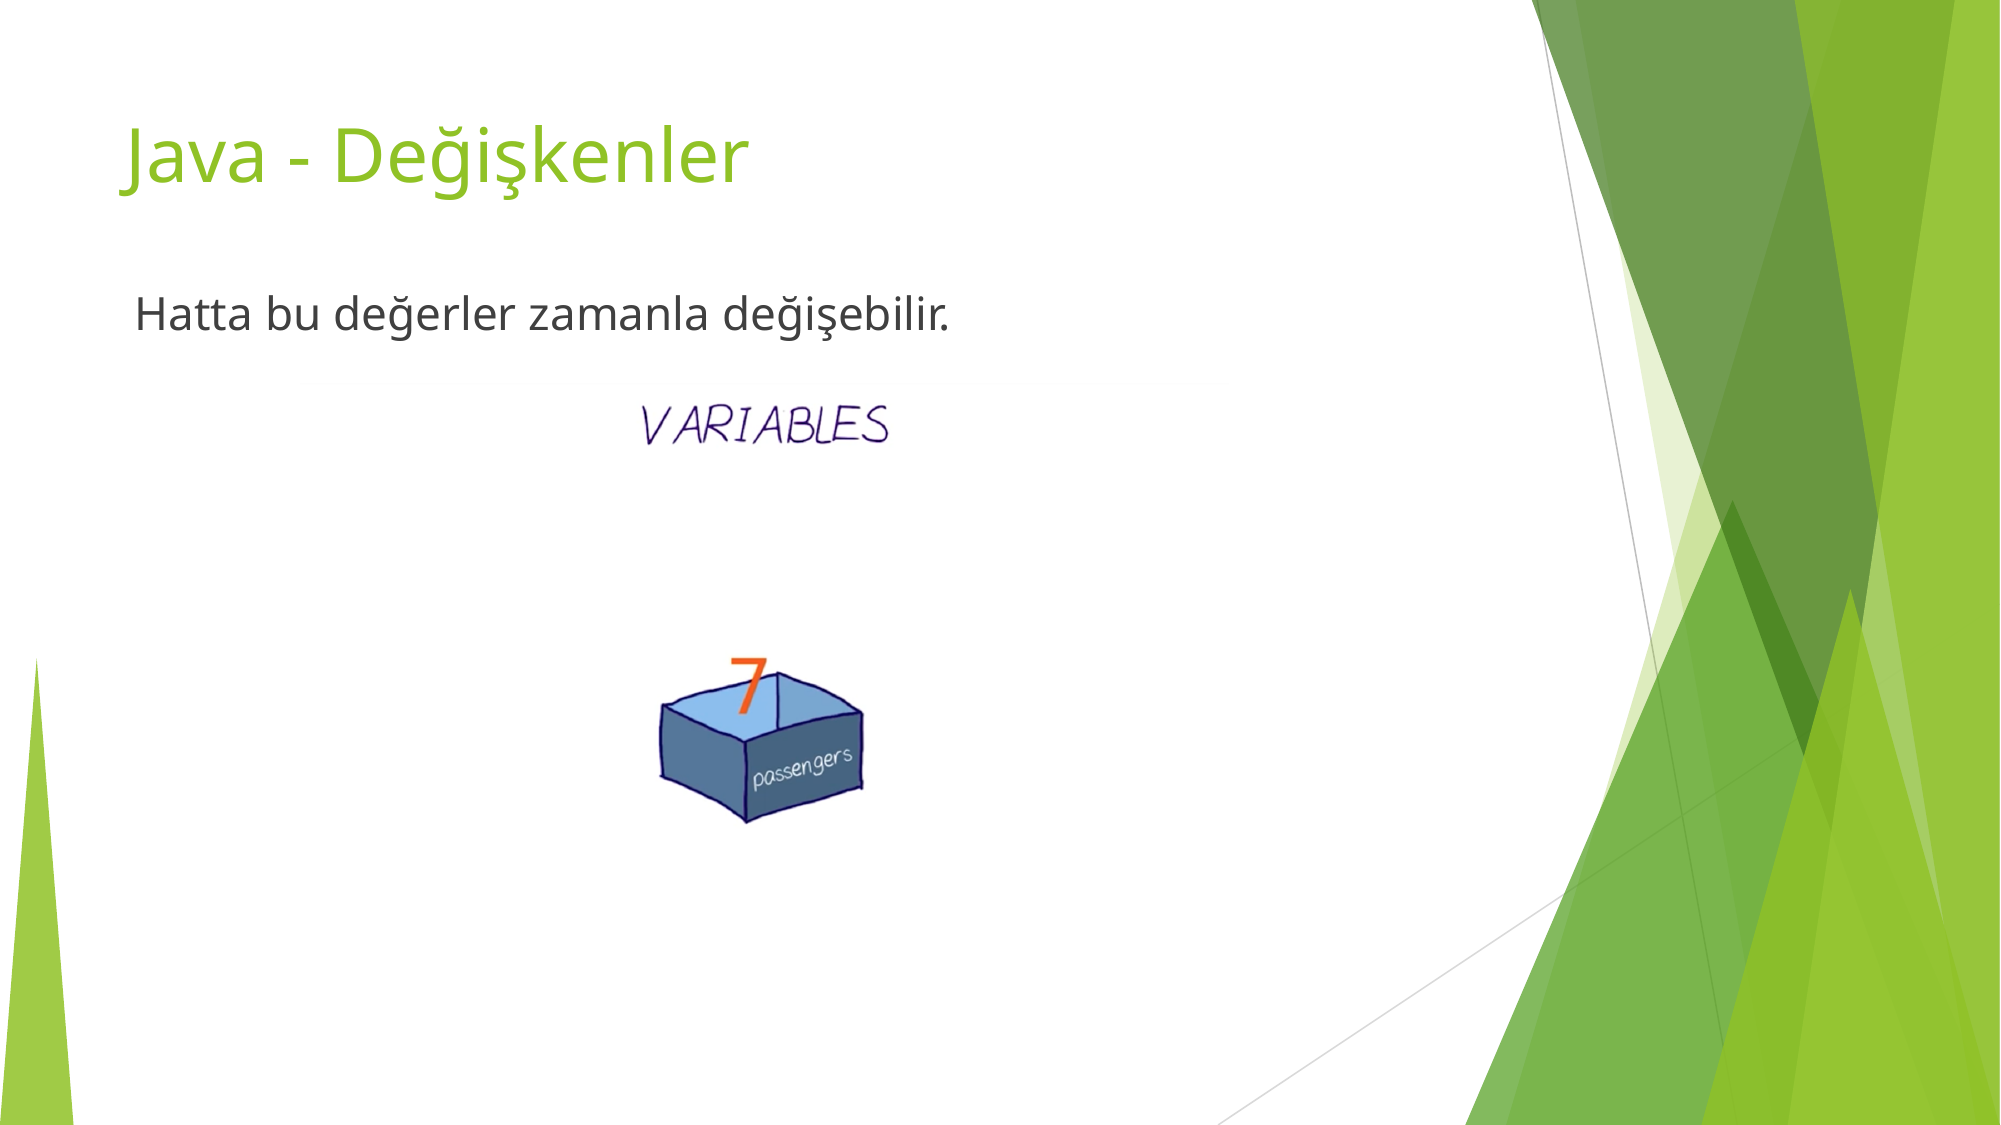

# Java - Değişkenler
Hatta bu değerler zamanla değişebilir.